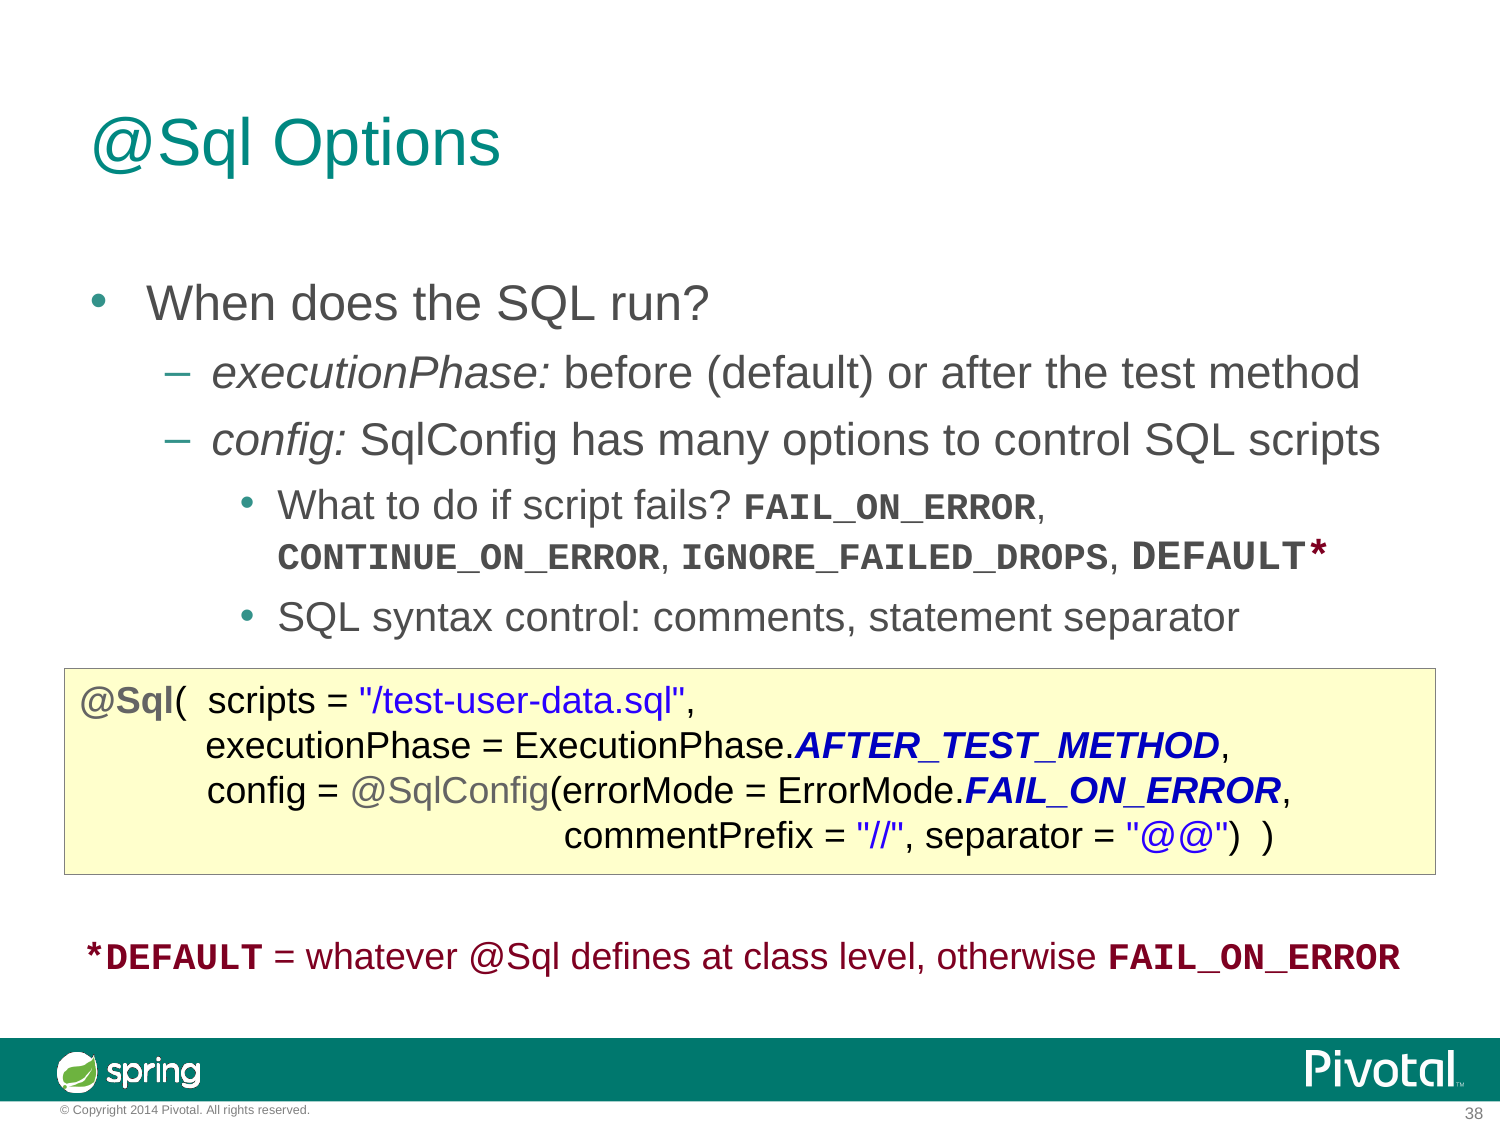

# @Sql Options
When does the SQL run?
executionPhase: before (default) or after the test method
config: SqlConfig has many options to control SQL scripts
What to do if script fails? FAIL_ON_ERROR, CONTINUE_ON_ERROR, IGNORE_FAILED_DROPS, DEFAULT*
SQL syntax control: comments, statement separator
@Sql( scripts = "/test-user-data.sql",
 executionPhase = ExecutionPhase.AFTER_TEST_METHOD,
	 config = @SqlConfig(errorMode = ErrorMode.FAIL_ON_ERROR,
	 commentPrefix = "//", separator = "@@") )
*DEFAULT = whatever @Sql defines at class level, otherwise FAIL_ON_ERROR